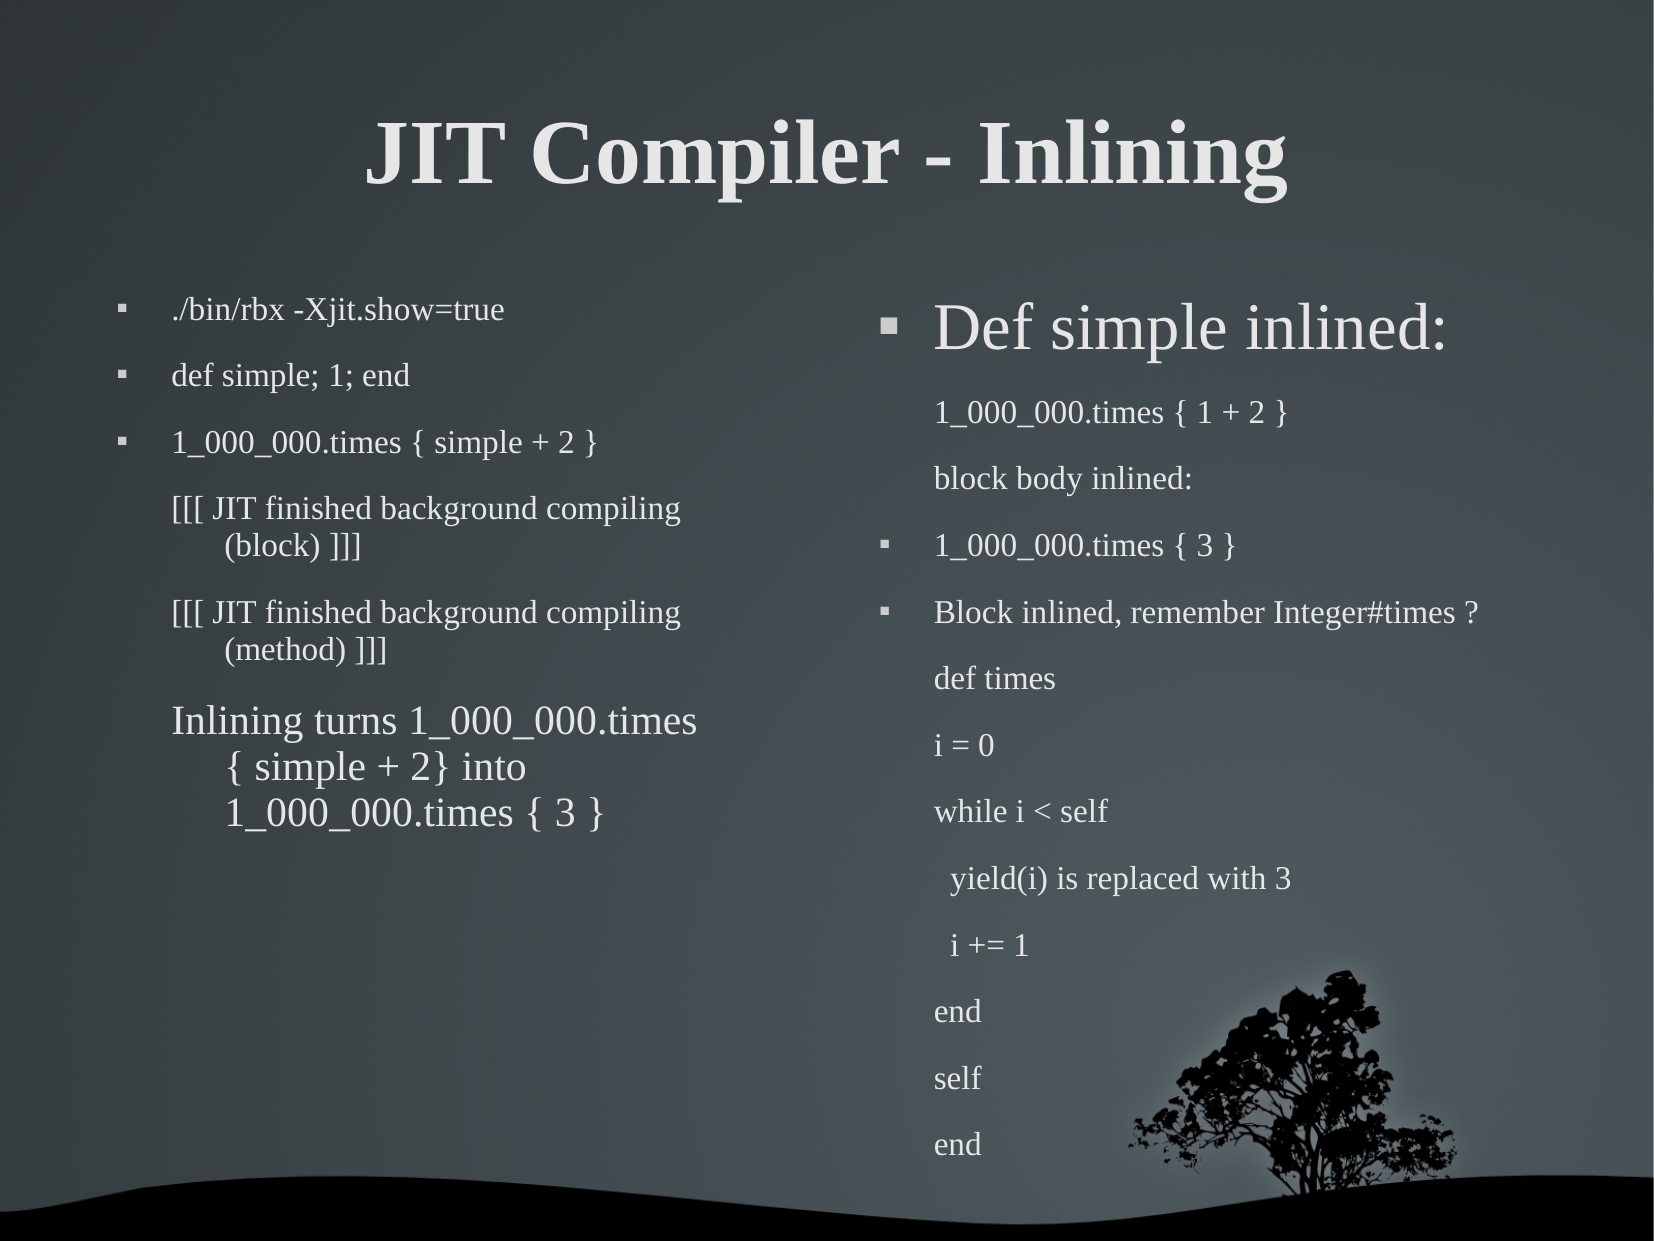

# JIT Compiler - Inlining
./bin/rbx -Xjit.show=true
def simple; 1; end
1_000_000.times { simple + 2 }
[[[ JIT finished background compiling (block) ]]]
[[[ JIT finished background compiling (method) ]]]
Inlining turns 1_000_000.times { simple + 2} into 1_000_000.times { 3 }
Def simple inlined:
1_000_000.times { 1 + 2 }
block body inlined:
1_000_000.times { 3 }
Block inlined, remember Integer#times ?
def times
i = 0
while i < self
 yield(i) is replaced with 3
 i += 1
end
self
end